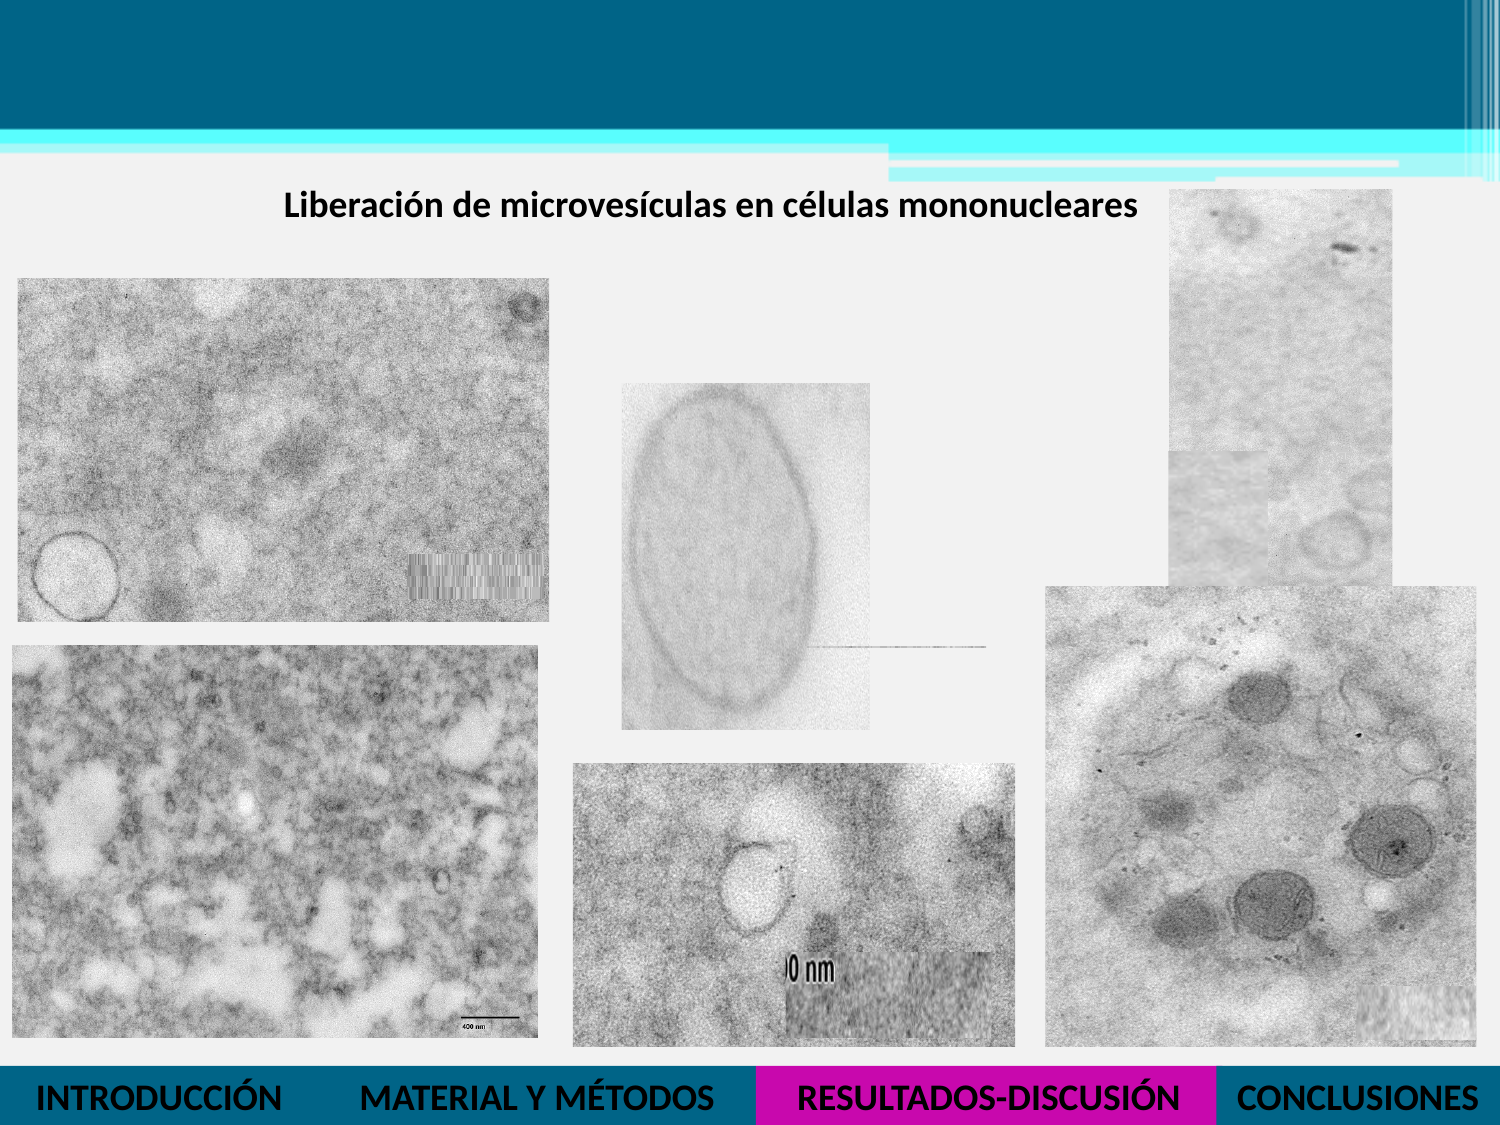

# RESULTADOS
Liberación de microvesículas en células mononucleares
INTRODUCCIÓN
MATERIAL Y MÉTODOS
RESULTADOS-DISCUSIÓN
CONCLUSIONES